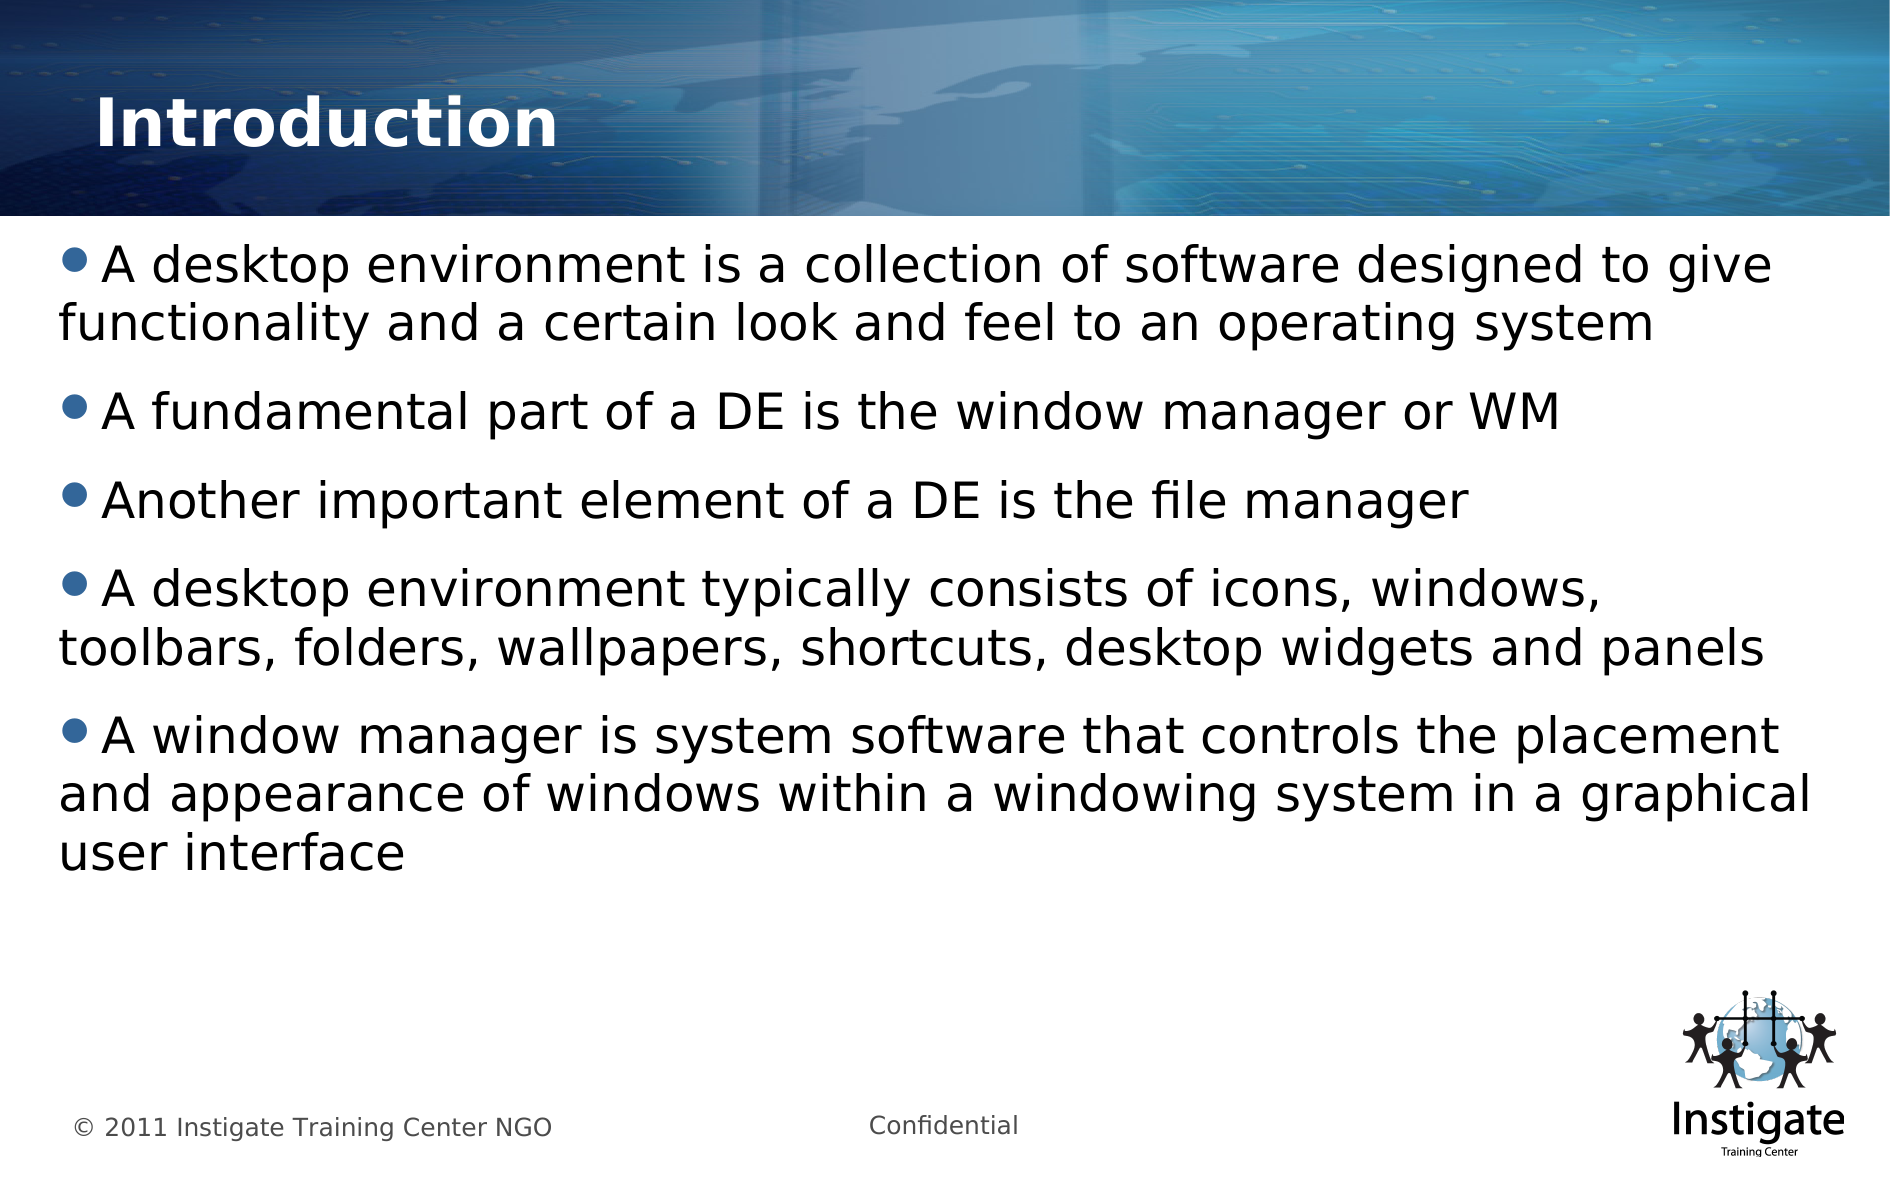

# Introduction
A desktop environment is a collection of software designed to give functionality and a certain look and feel to an operating system
A fundamental part of a DE is the window manager or WM
Another important element of a DE is the file manager
A desktop environment typically consists of icons, windows, toolbars, folders, wallpapers, shortcuts, desktop widgets and panels
A window manager is system software that controls the placement and appearance of windows within a windowing system in a graphical user interface